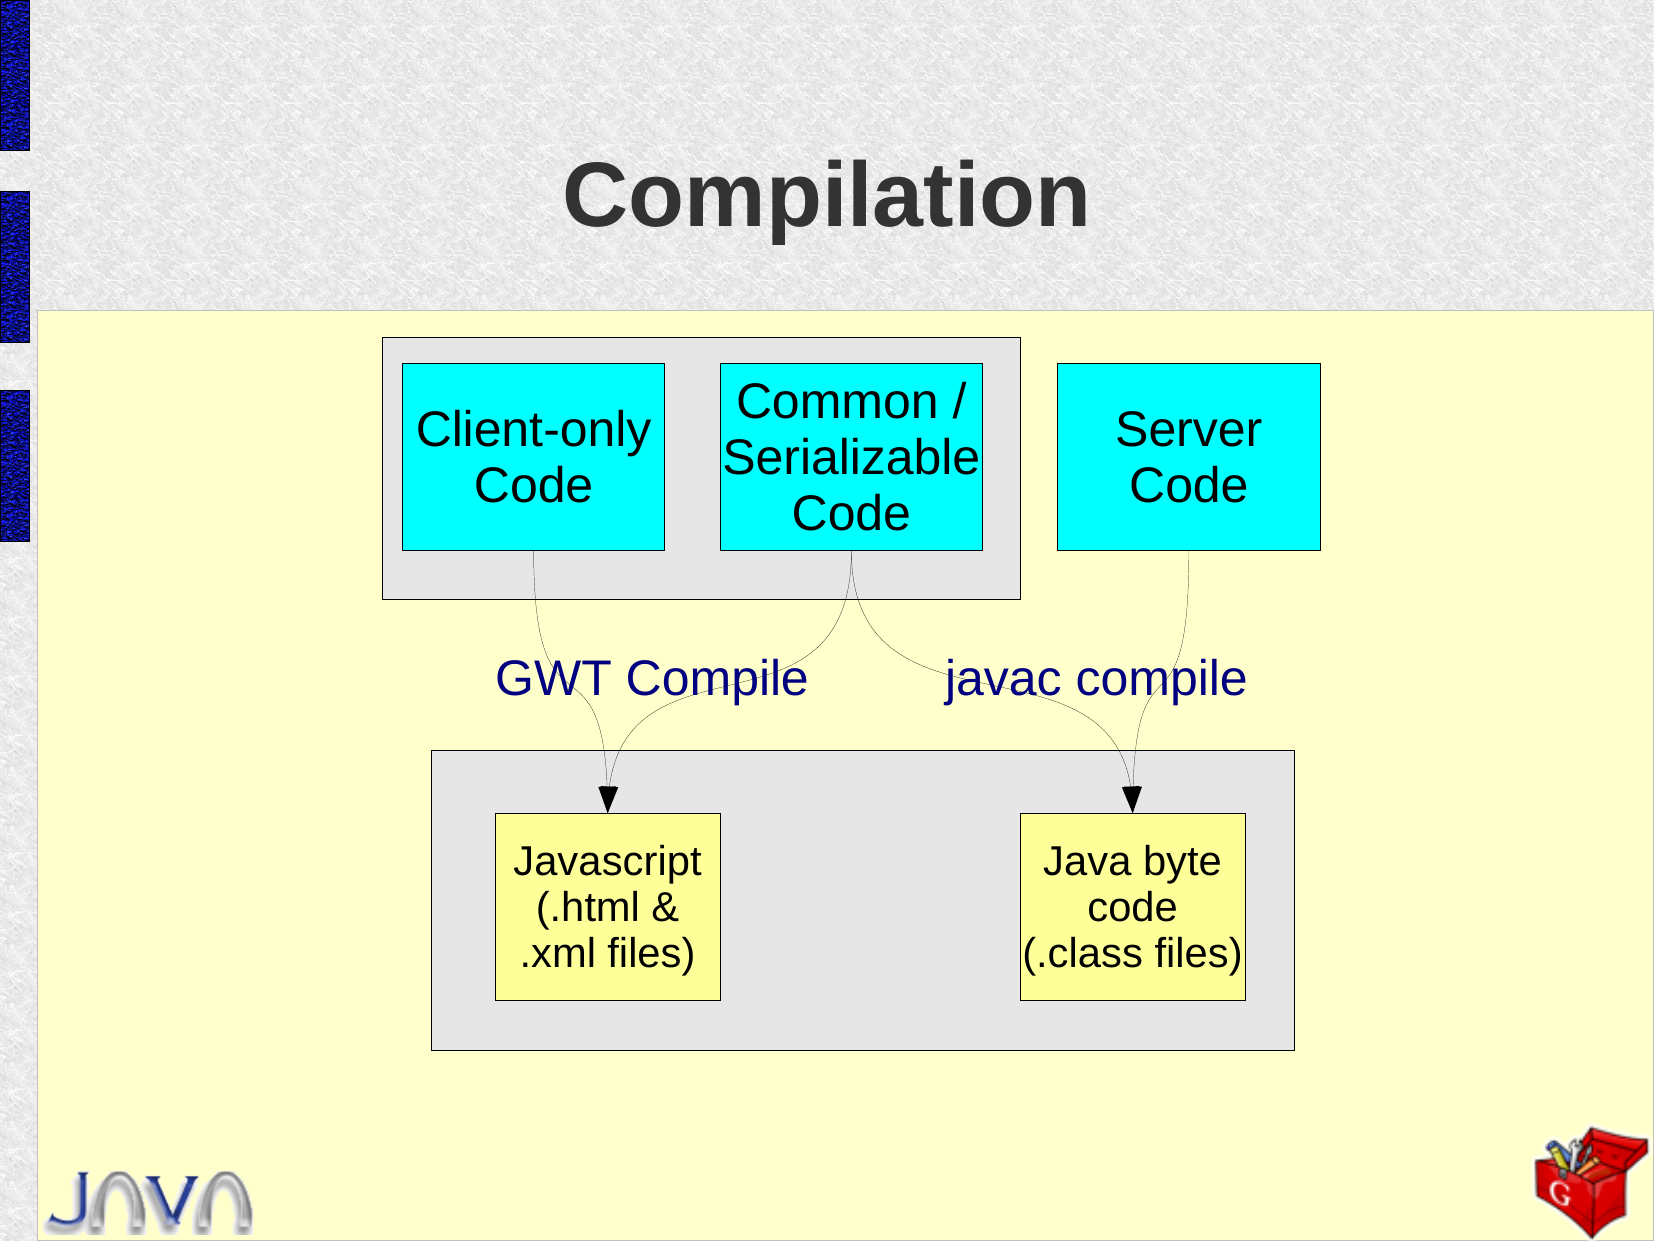

# Compilation
Client-only
Code
Common /
Serializable
Code
Server
Code
GWT Compile
javac compile
Javascript
(.html &
.xml files)
Java byte
code
(.class files)